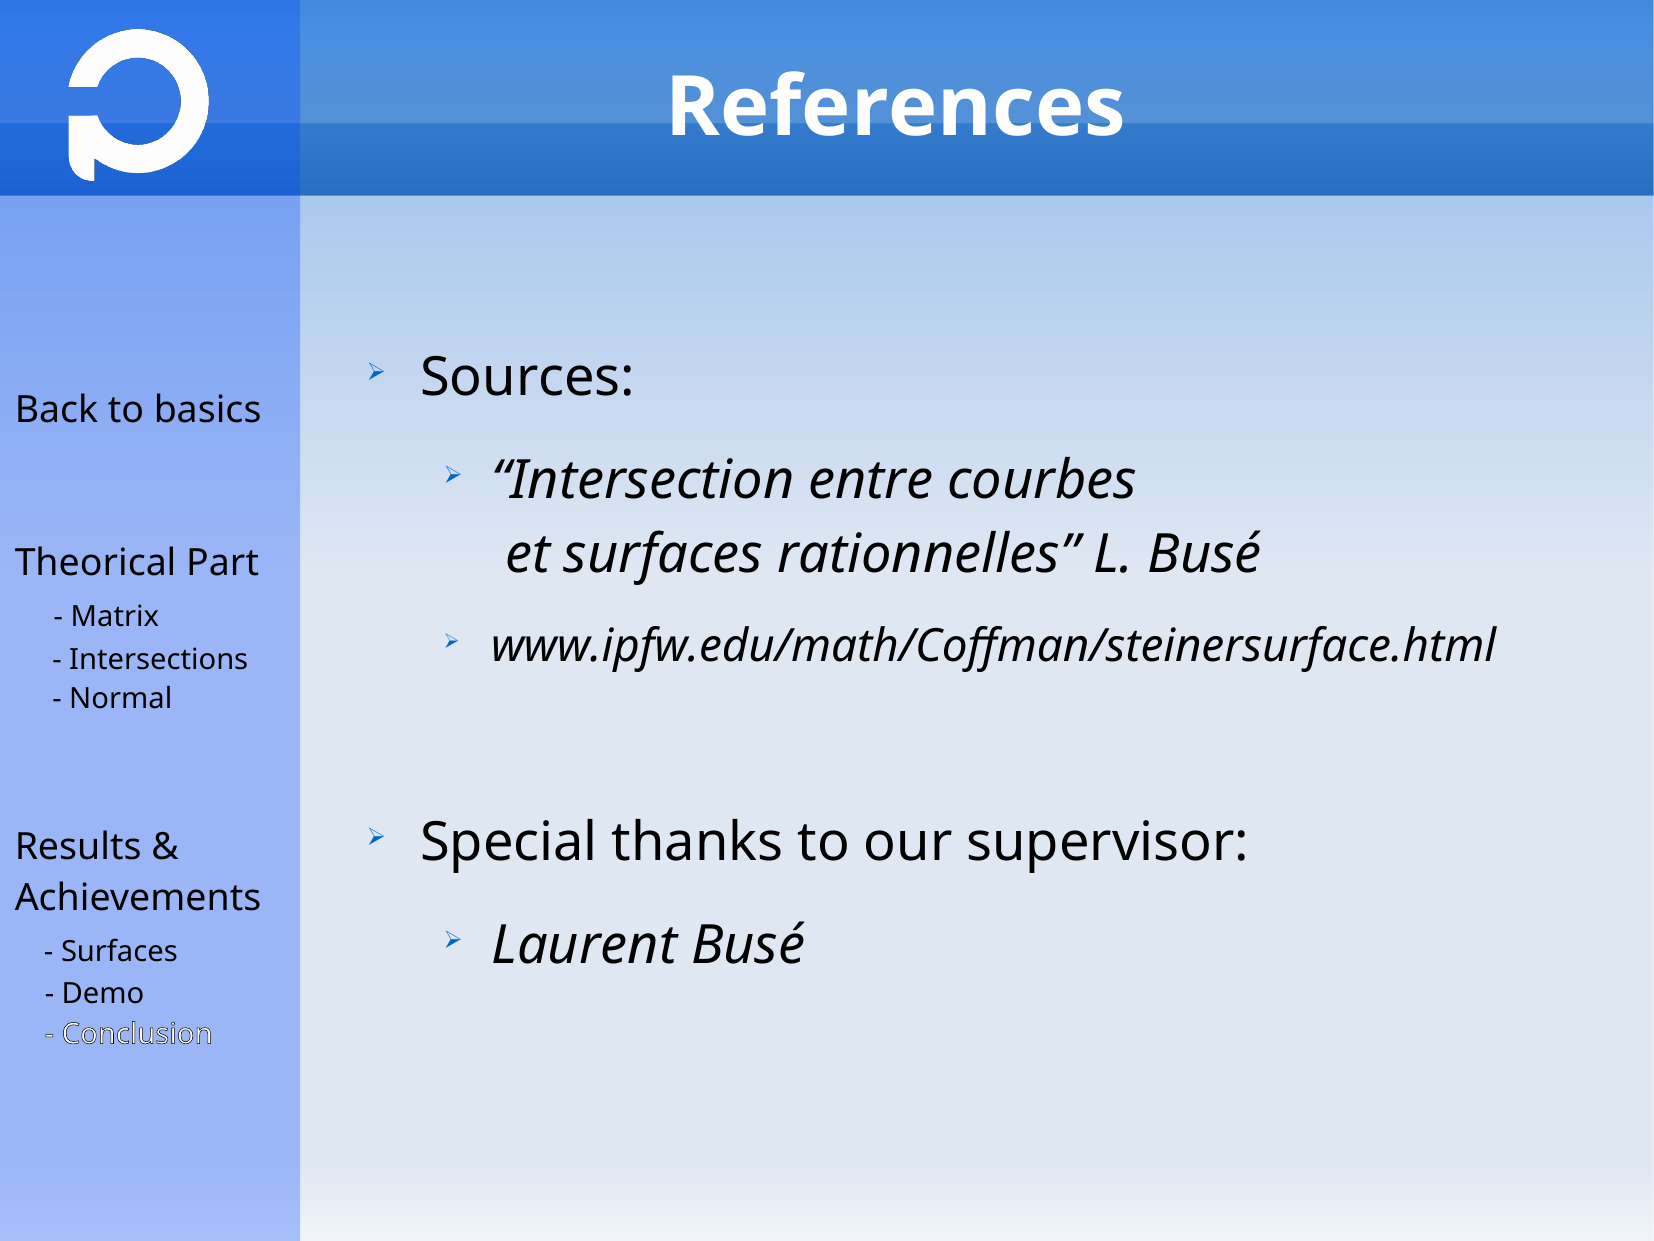

Back to basics
Theorical Part
 - Matrix
 - Intersections
 - Normal
Results & Achievements - Surfaces
 - Demo
 - Conclusion
# References
Sources:
“Intersection entre courbes
 et surfaces rationnelles” L. Busé
www.ipfw.edu/math/Coffman/steinersurface.html
Special thanks to our supervisor:
Laurent Busé